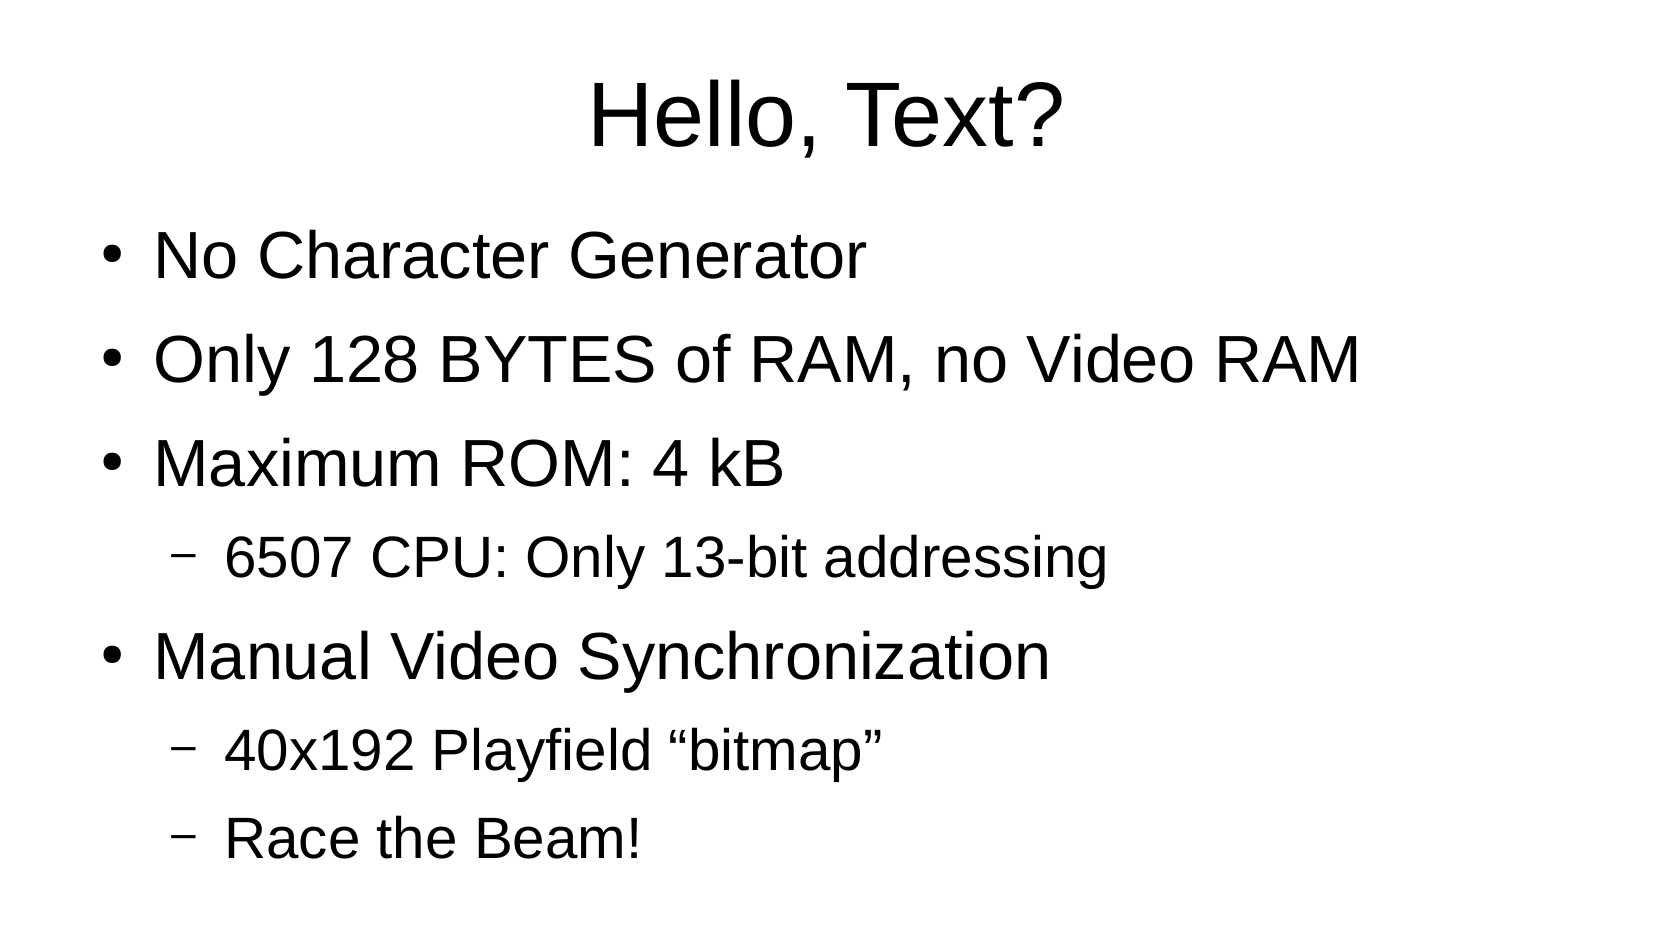

# Hello, Text?
No Character Generator
Only 128 BYTES of RAM, no Video RAM
Maximum ROM: 4 kB
6507 CPU: Only 13-bit addressing
Manual Video Synchronization
40x192 Playfield “bitmap”
Race the Beam!